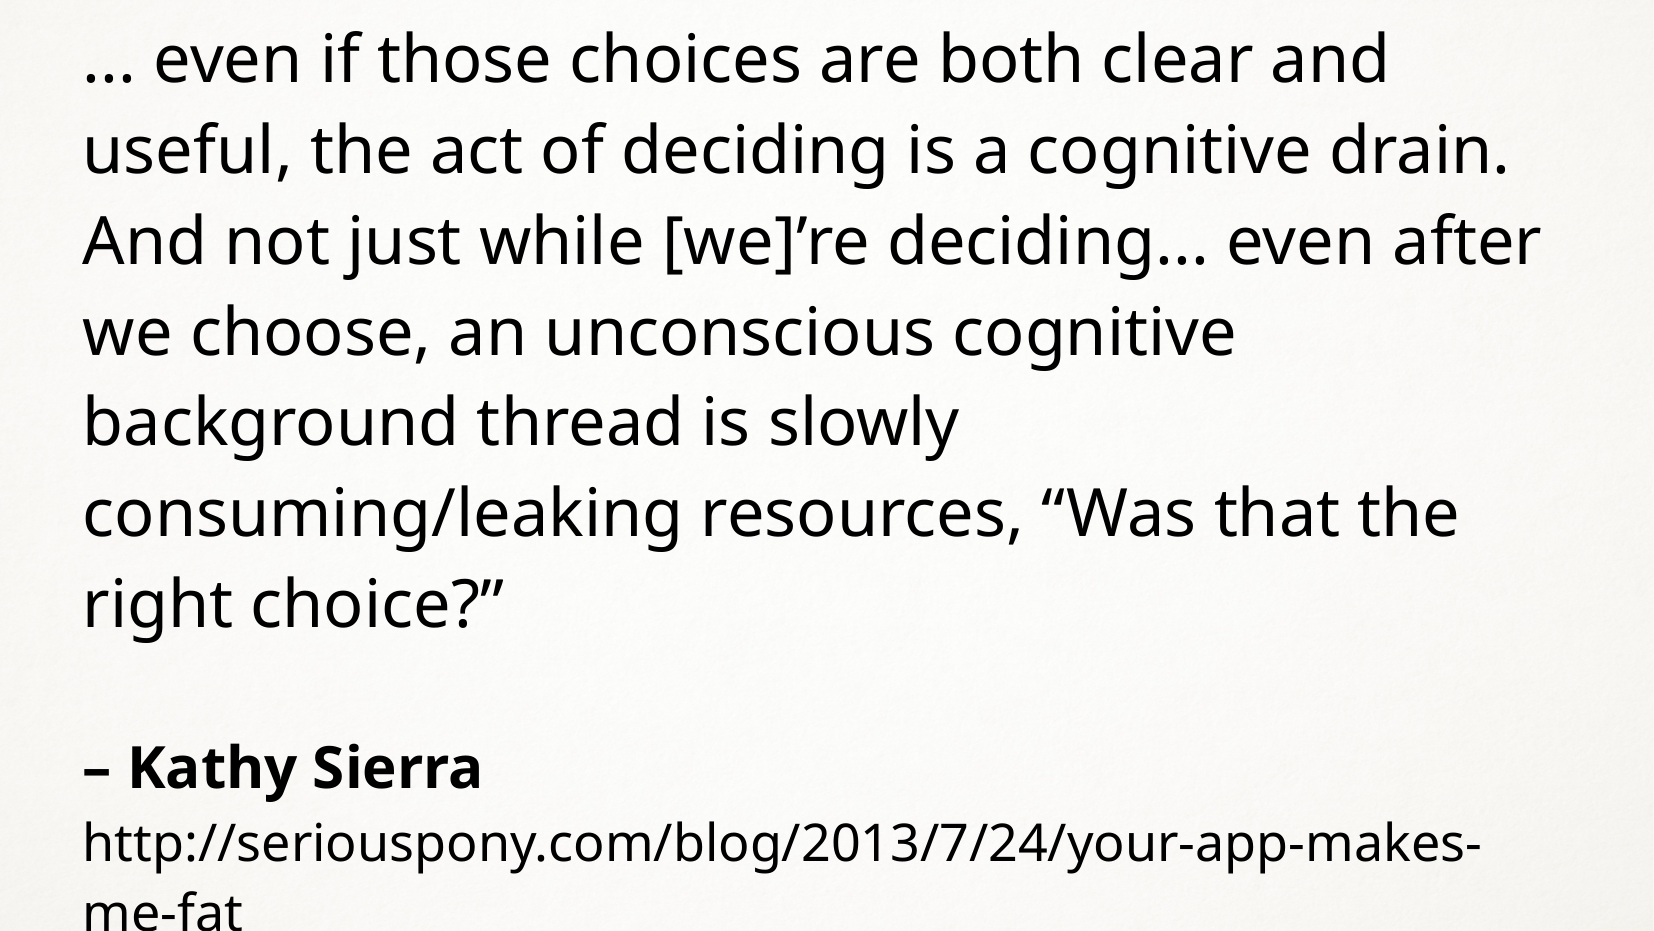

# ... even if those choices are both clear and useful, the act of deciding is a cognitive drain. And not just while [we]’re deciding... even after we choose, an unconscious cognitive background thread is slowly consuming/leaking resources, “Was that the right choice?” – Kathy Sierra http://seriouspony.com/blog/2013/7/24/your-app-makes-me-fat